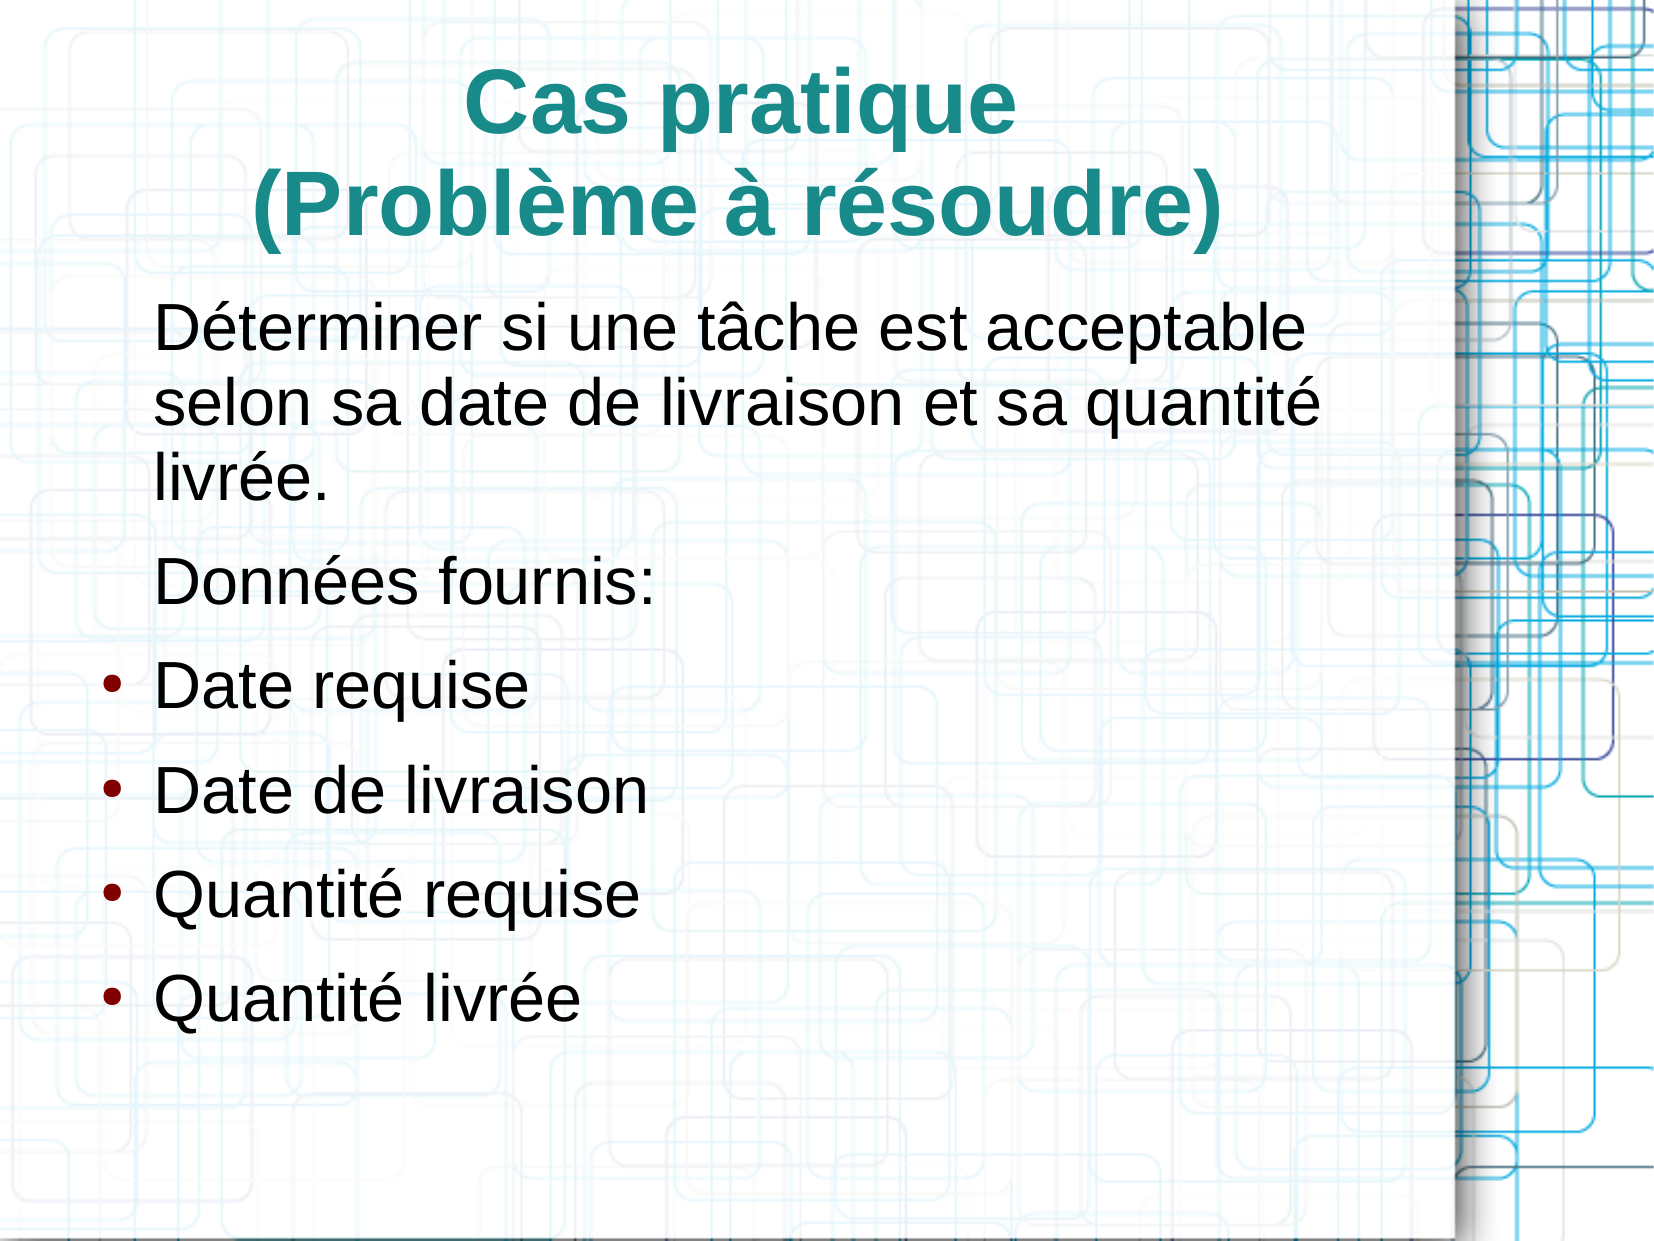

# Cas pratique (Problème à résoudre)
Déterminer si une tâche est acceptable selon sa date de livraison et sa quantité livrée.
Données fournis:
Date requise
Date de livraison
Quantité requise
Quantité livrée